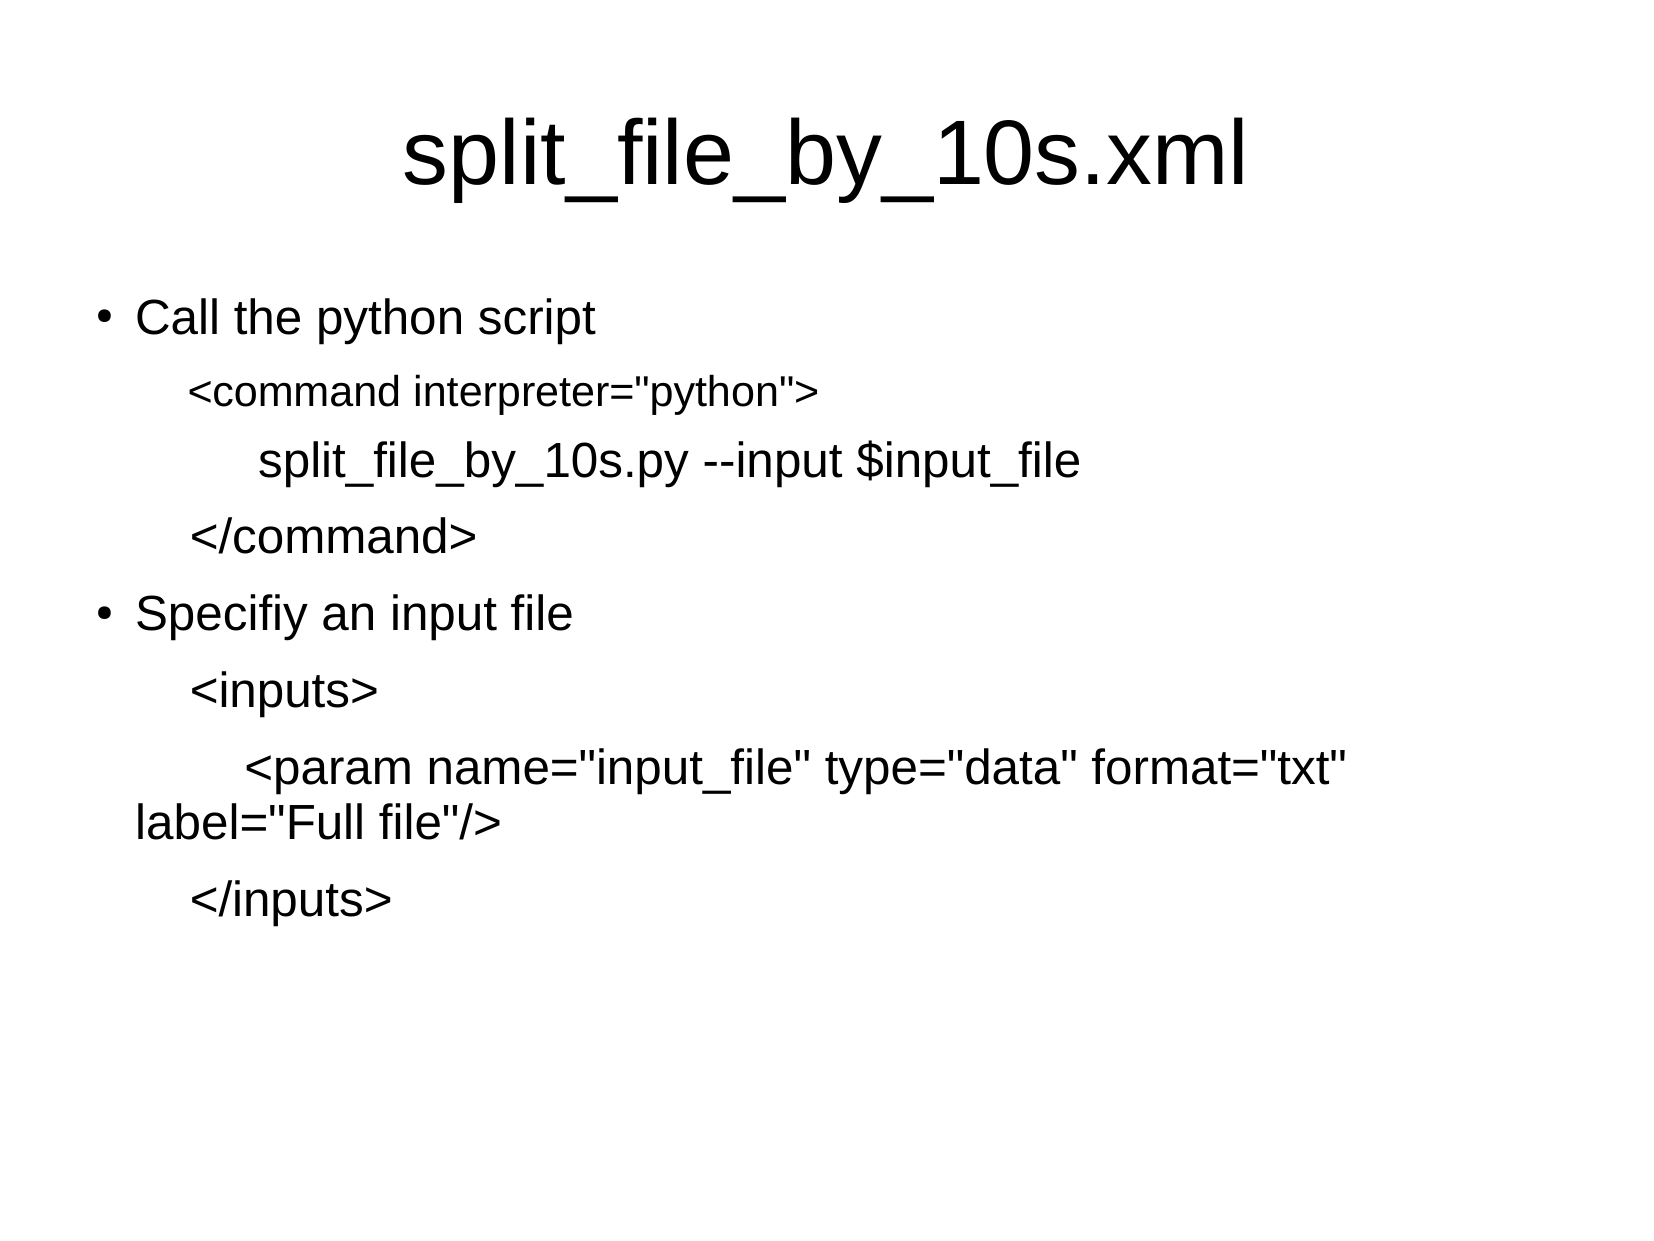

# split_file_by_10s.xml
Call the python script
<command interpreter="python">
 	 split_file_by_10s.py --input $input_file
 	</command>
Specifiy an input file
 	<inputs>
 	<param name="input_file" type="data" format="txt" label="Full file"/>
 	</inputs>